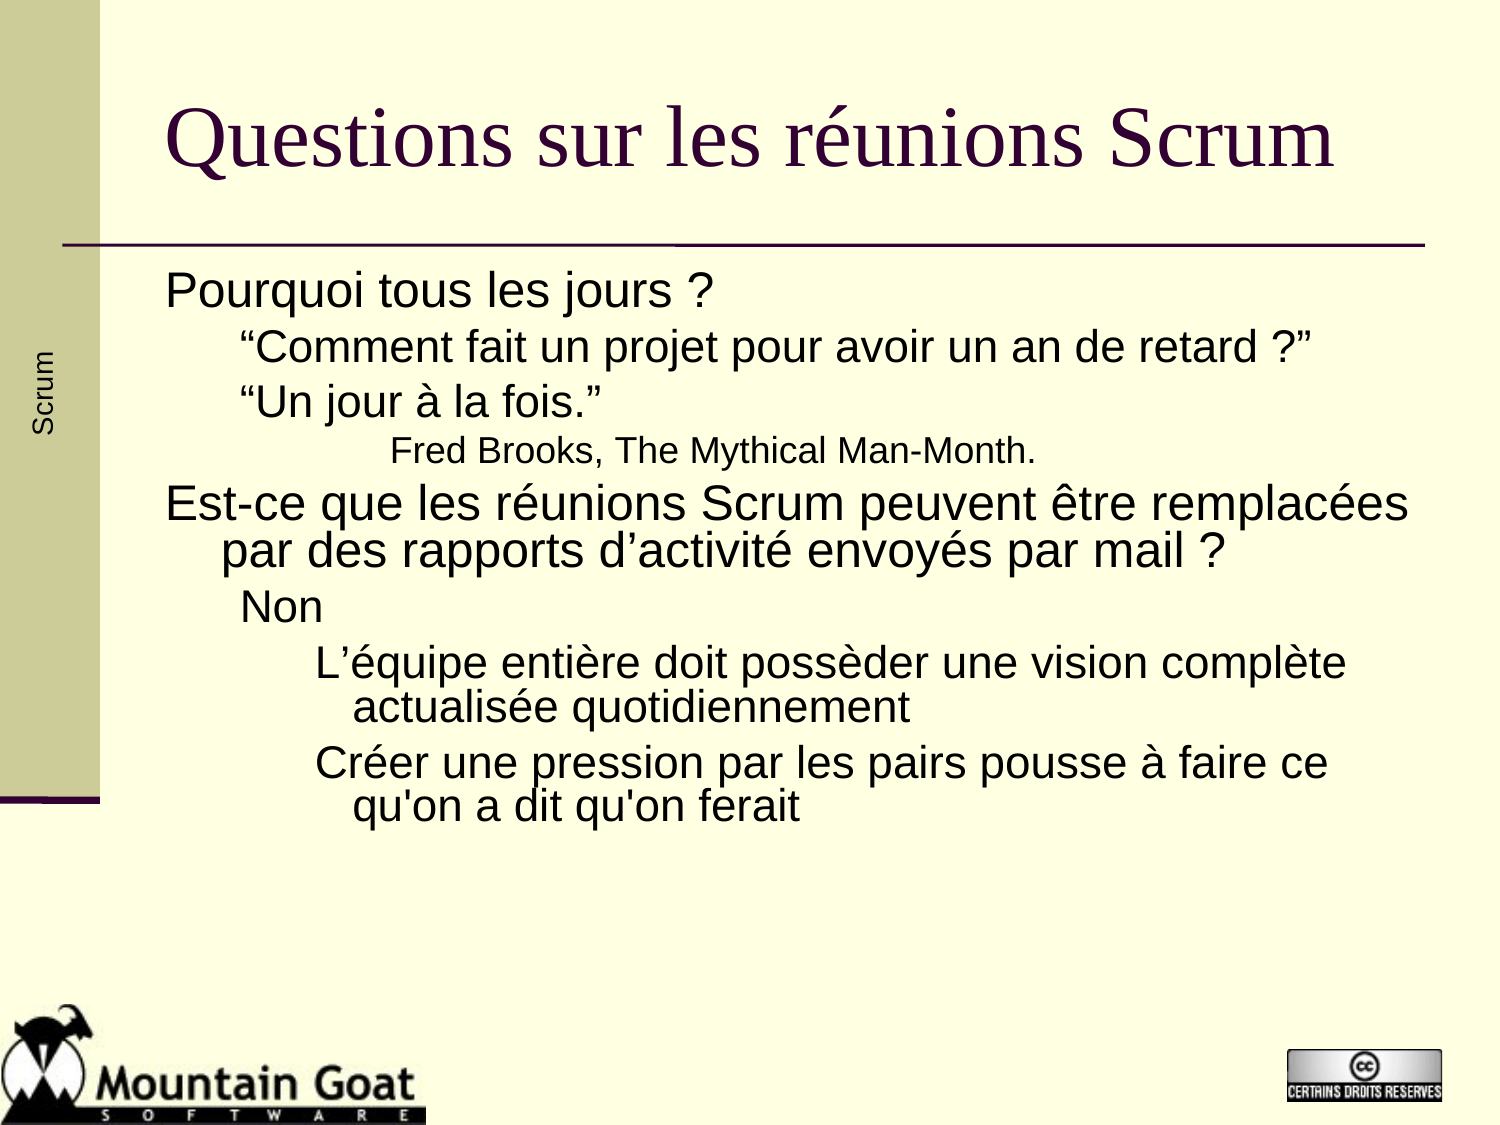

# Questions sur les réunions Scrum
Pourquoi tous les jours ?
“Comment fait un projet pour avoir un an de retard ?”
“Un jour à la fois.”
Fred Brooks, The Mythical Man-Month.
Est-ce que les réunions Scrum peuvent être remplacées par des rapports d’activité envoyés par mail ?
Non
L’équipe entière doit possèder une vision complète actualisée quotidiennement
Créer une pression par les pairs pousse à faire ce qu'on a dit qu'on ferait
Scrum